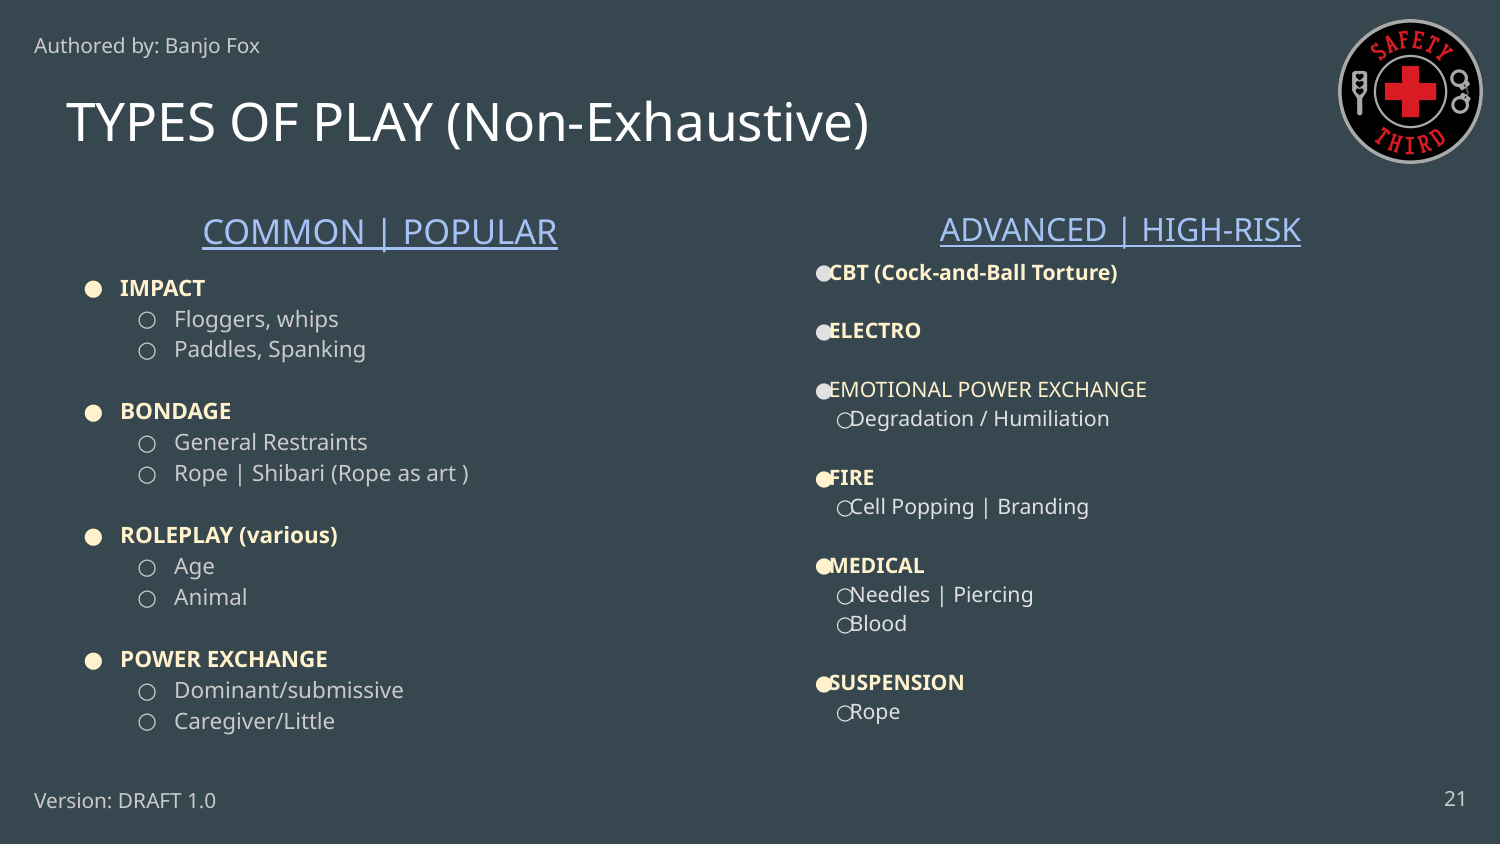

# TYPES OF PLAY (Non-Exhaustive)
COMMON | POPULAR
IMPACT
Floggers, whips
Paddles, Spanking
BONDAGE
General Restraints
Rope | Shibari (Rope as art )
ROLEPLAY (various)
Age
Animal
POWER EXCHANGE
Dominant/submissive
Caregiver/Little
ADVANCED | HIGH-RISK
CBT (Cock-and-Ball Torture)
ELECTRO
EMOTIONAL POWER EXCHANGE
Degradation / Humiliation
FIRE
Cell Popping | Branding
MEDICAL
Needles | Piercing
Blood
SUSPENSION
Rope